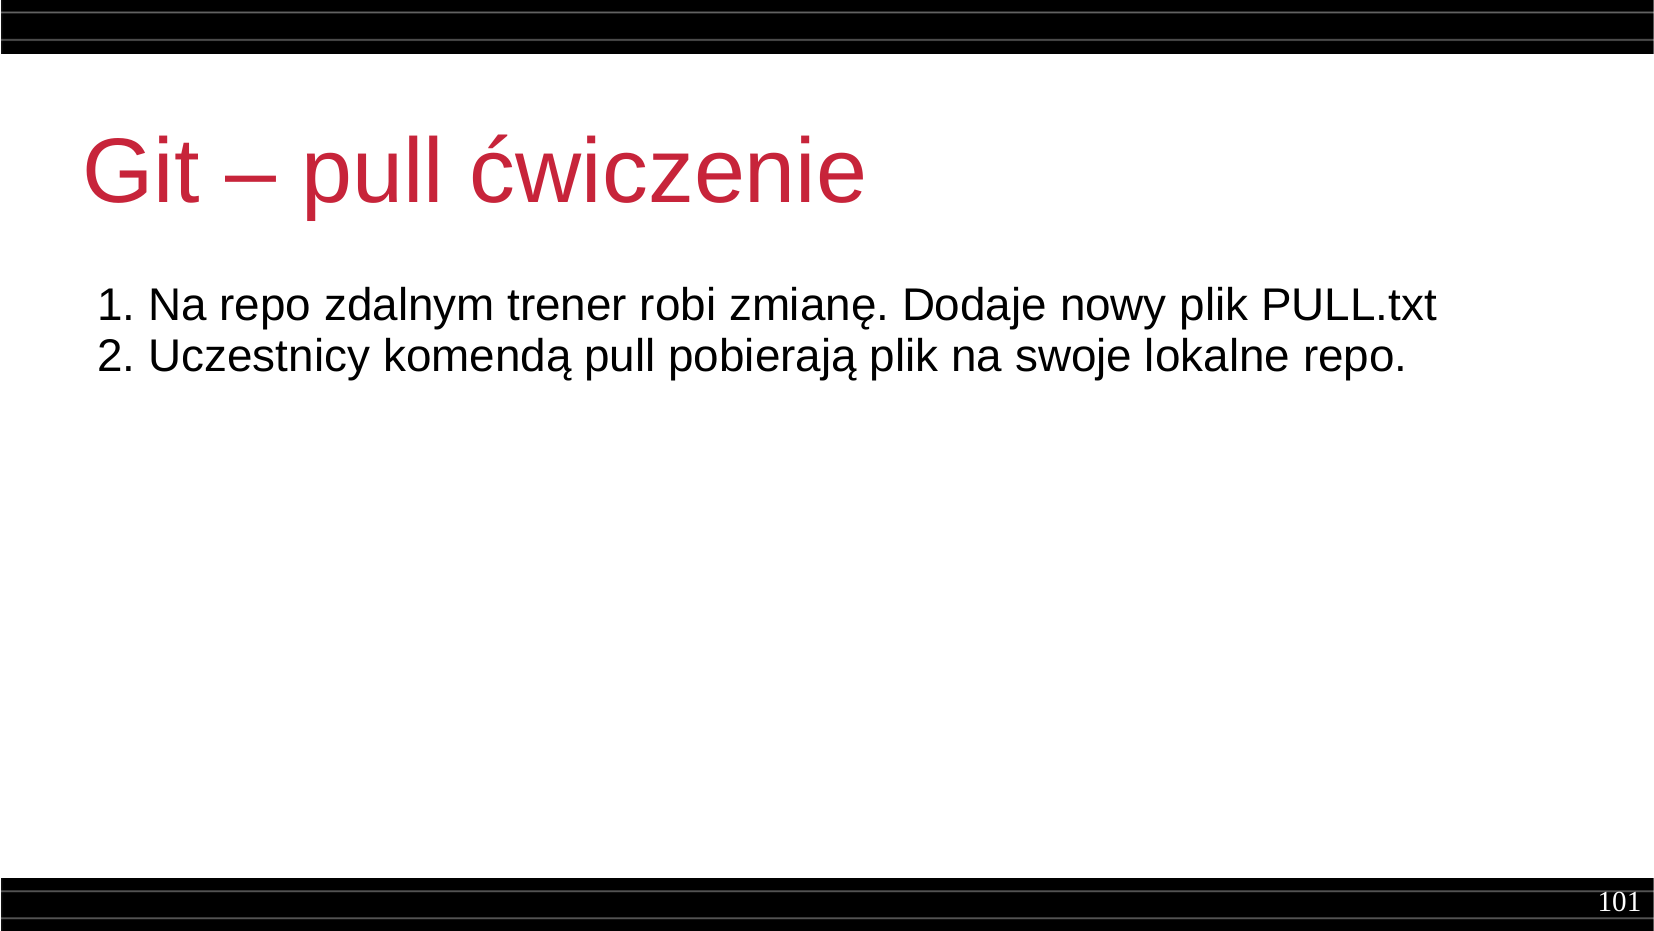

# Git – pull ćwiczenie
1. Na repo zdalnym trener robi zmianę. Dodaje nowy plik PULL.txt
2. Uczestnicy komendą pull pobierają plik na swoje lokalne repo.